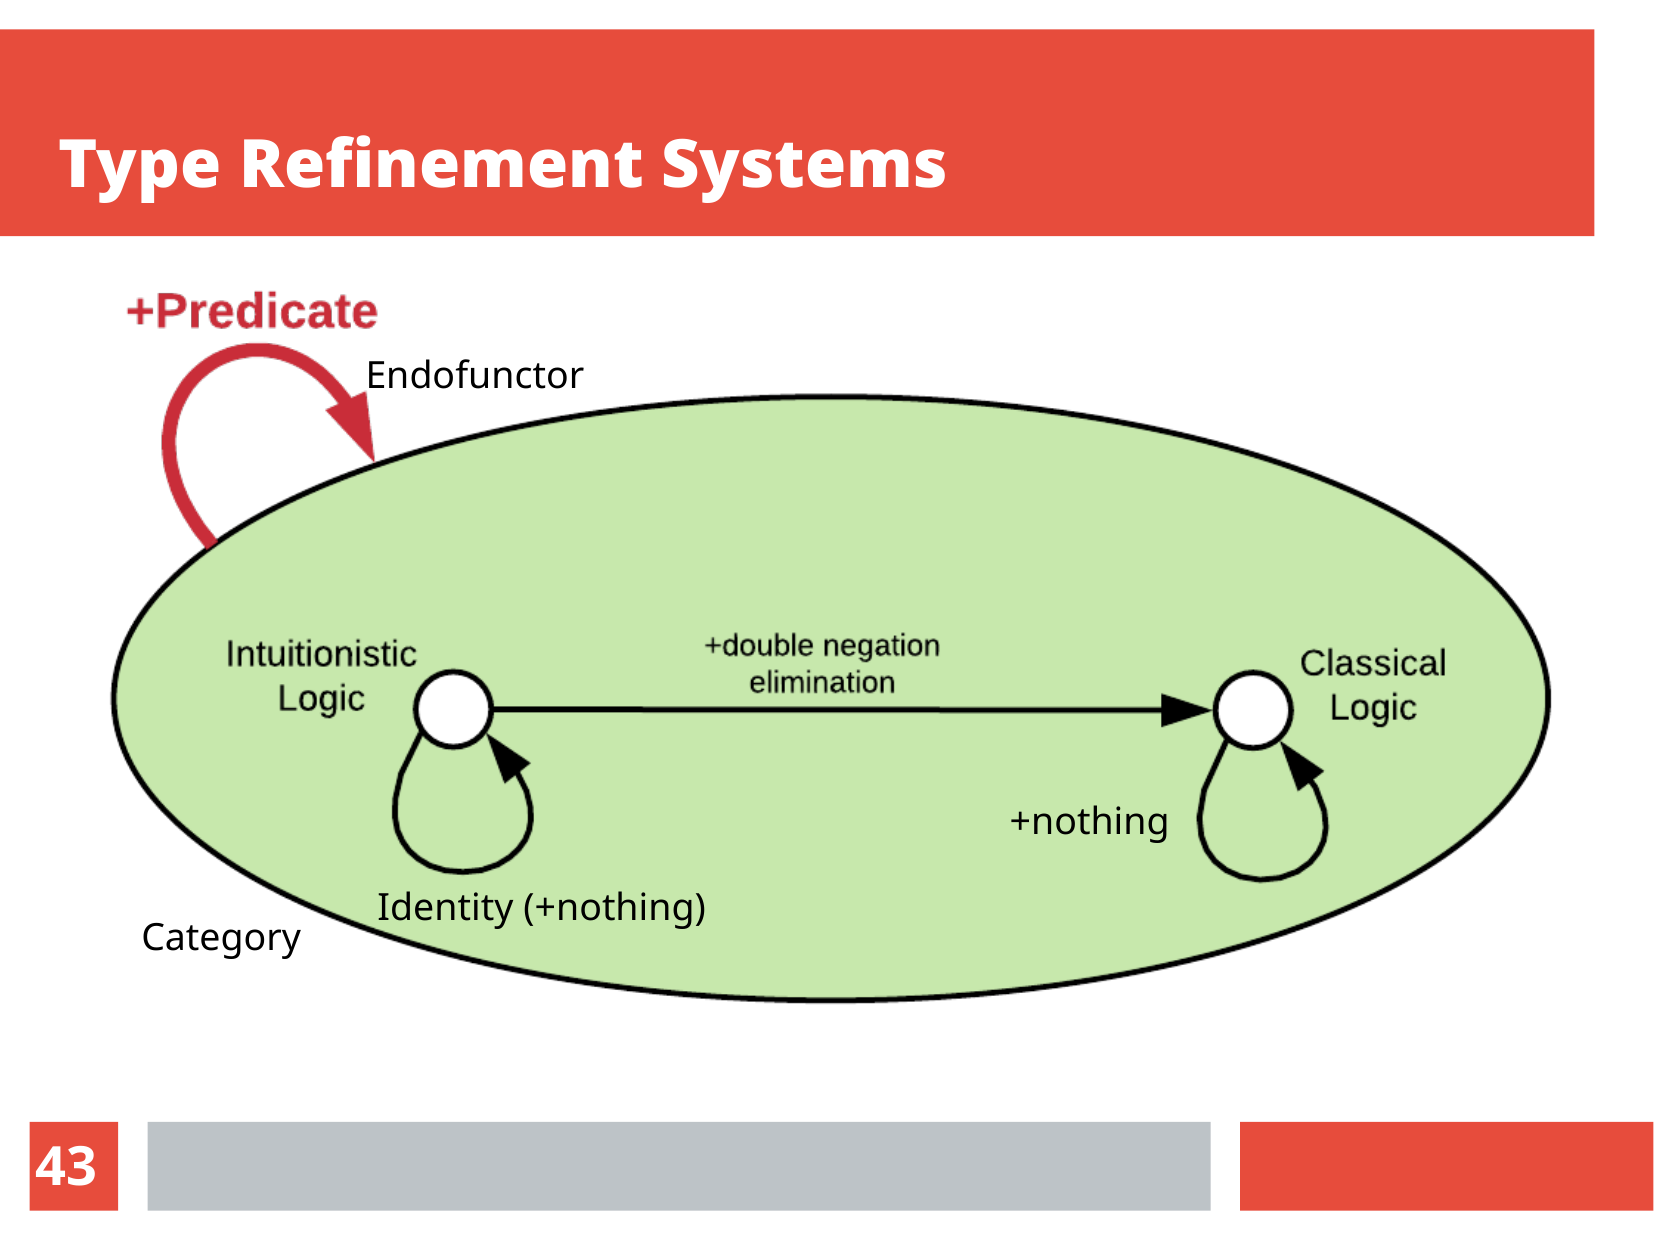

# Type Refinement Systems
Endofunctor
+nothing
Identity (+nothing)
Category
43
124